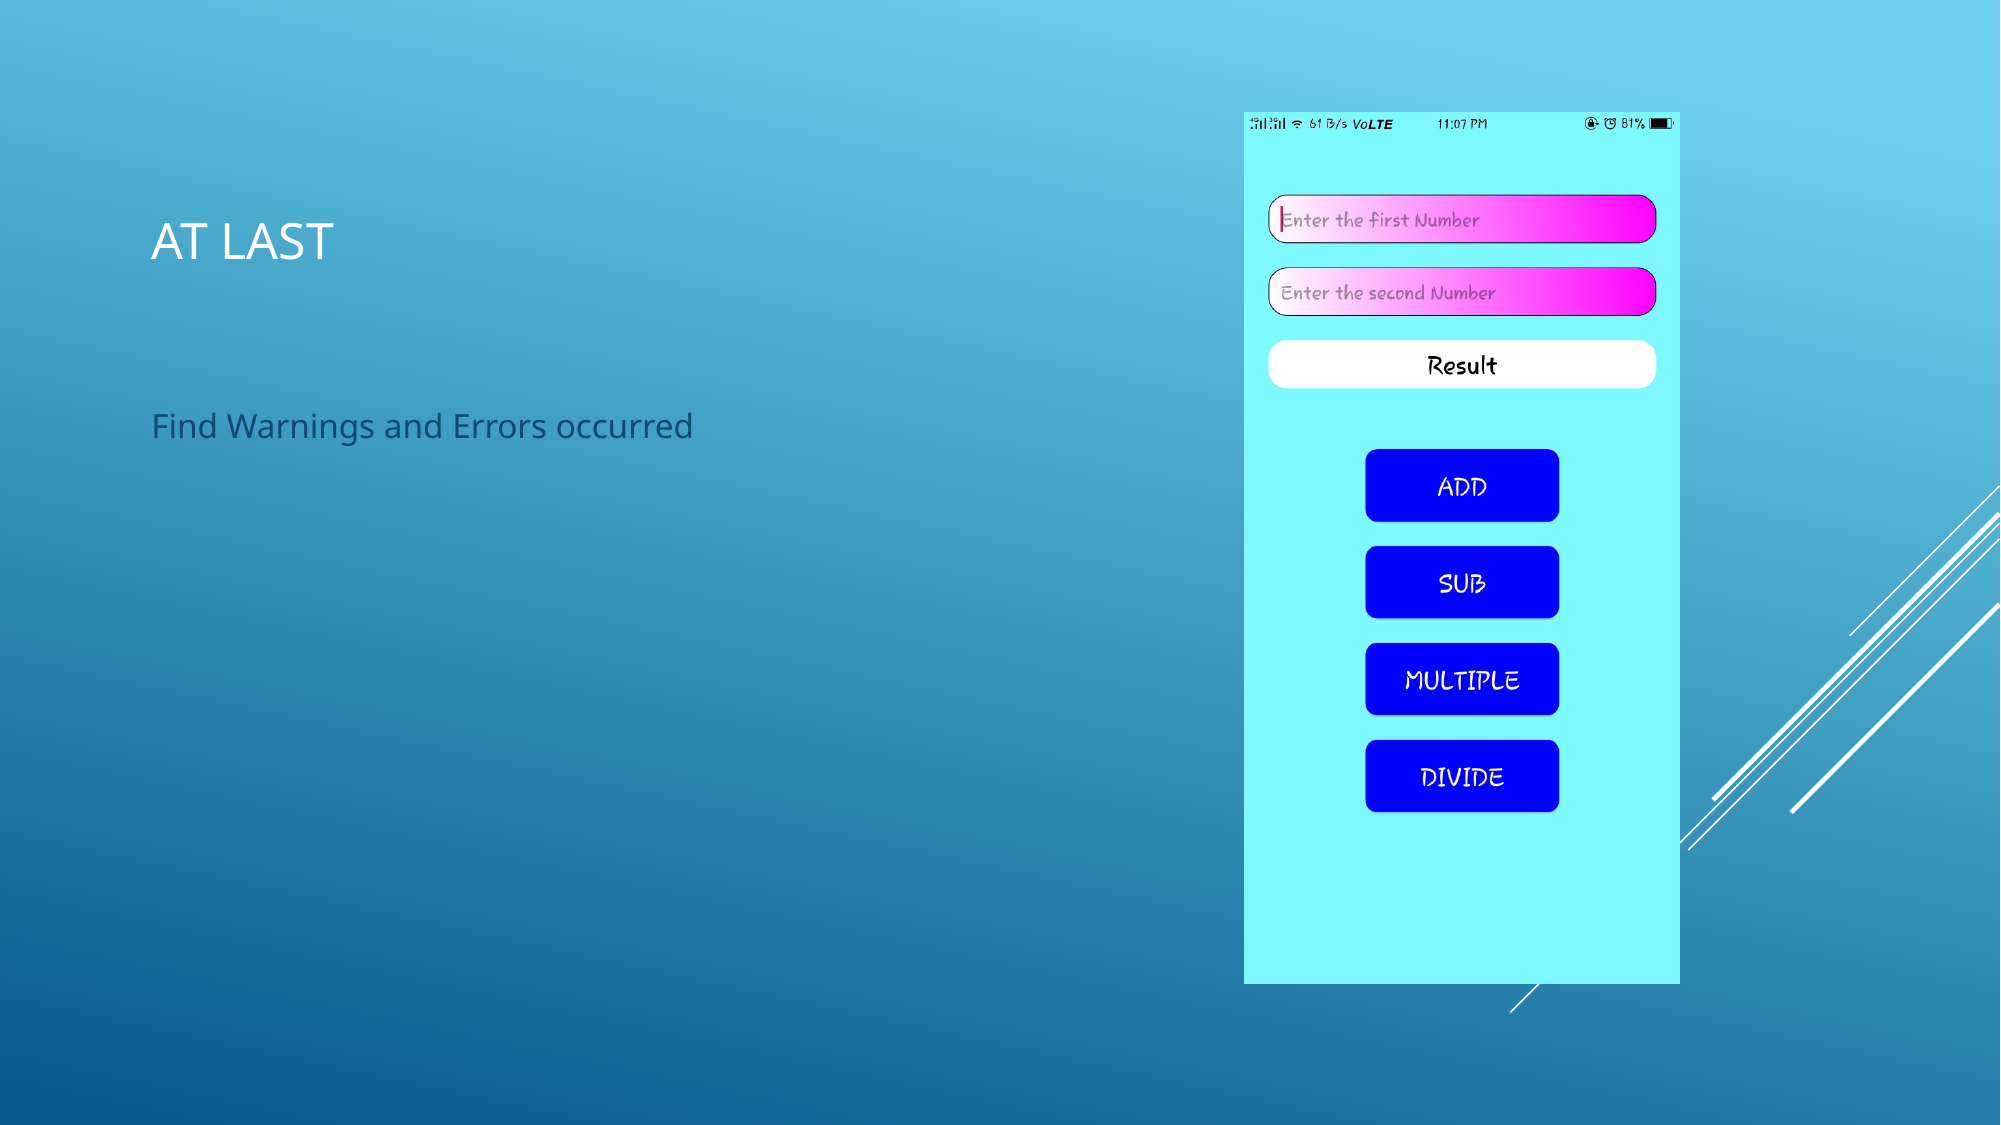

# At Last
Find Warnings and Errors occurred